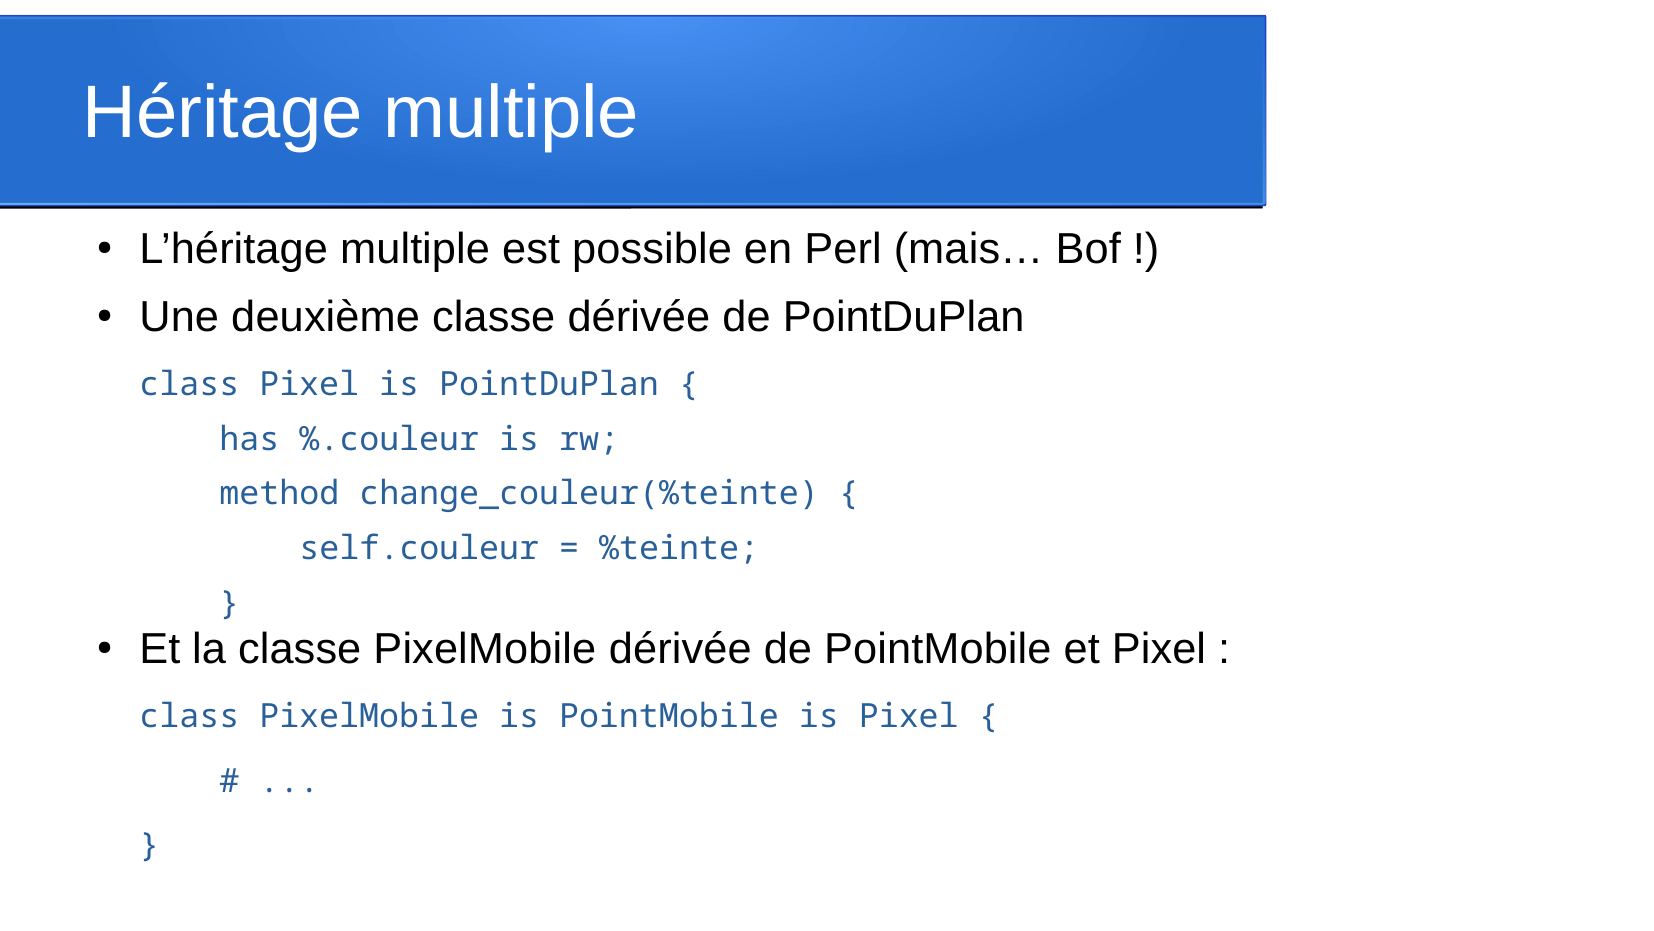

# Héritage multiple
L’héritage multiple est possible en Perl (mais… Bof !)
Une deuxième classe dérivée de PointDuPlan
class Pixel is PointDuPlan {
 has %.couleur is rw;
 method change_couleur(%teinte) {
 self.couleur = %teinte;
 }
Et la classe PixelMobile dérivée de PointMobile et Pixel :
class PixelMobile is PointMobile is Pixel {
 # ...
}